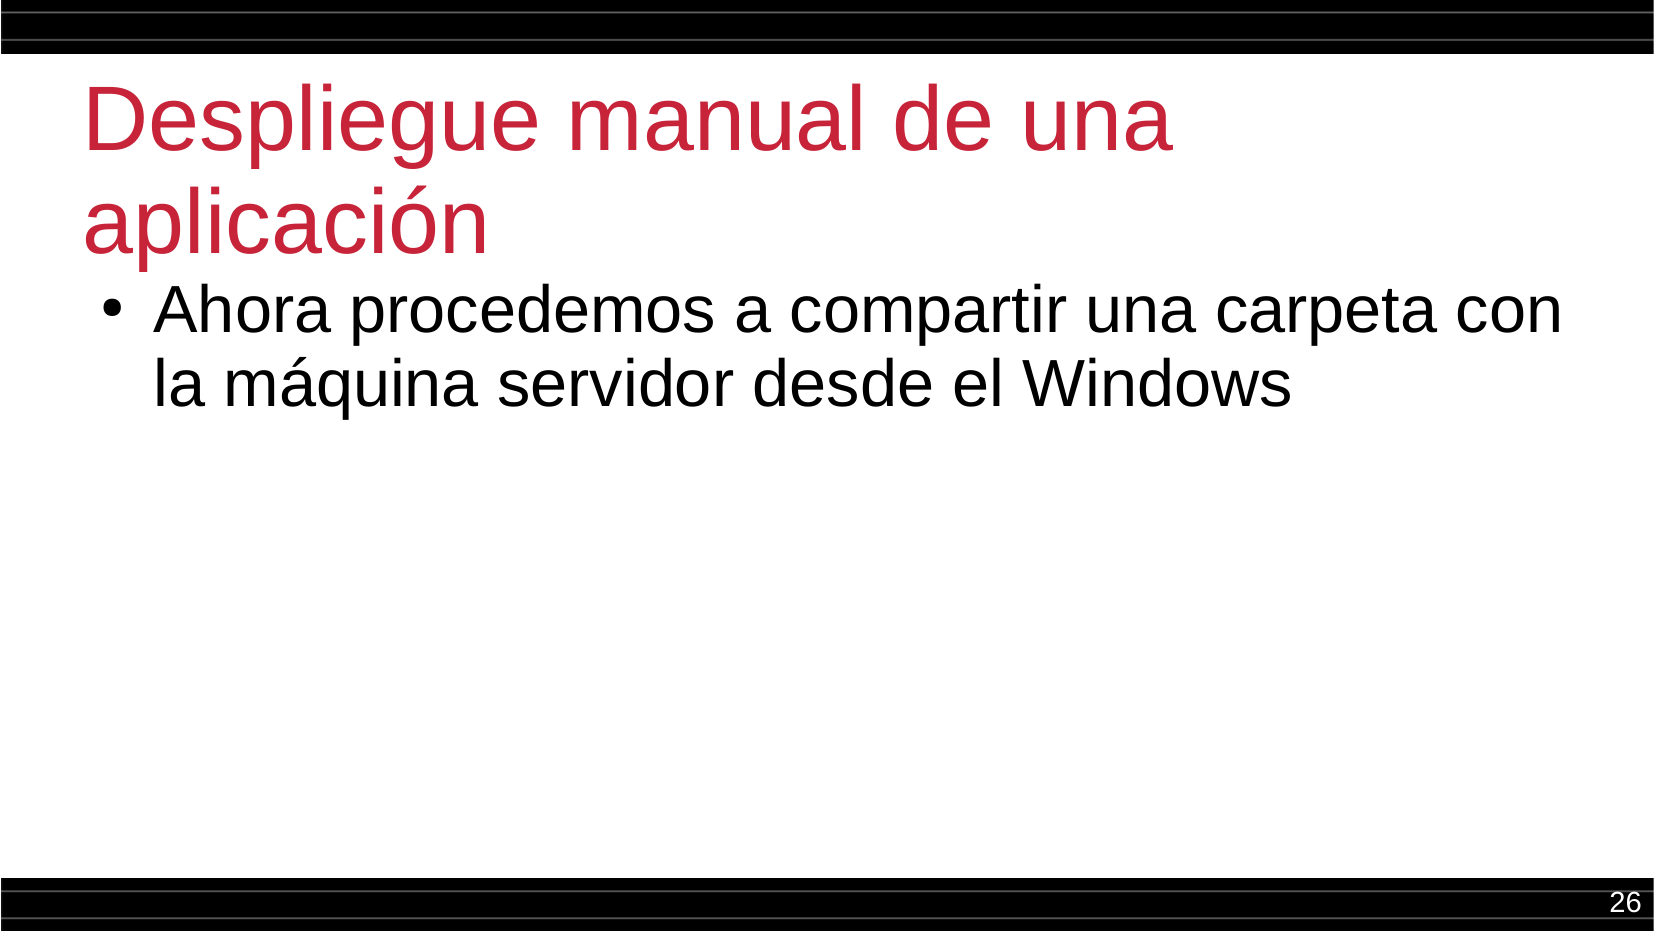

# Despliegue manual de una aplicación
Ahora procedemos a compartir una carpeta con la máquina servidor desde el Windows